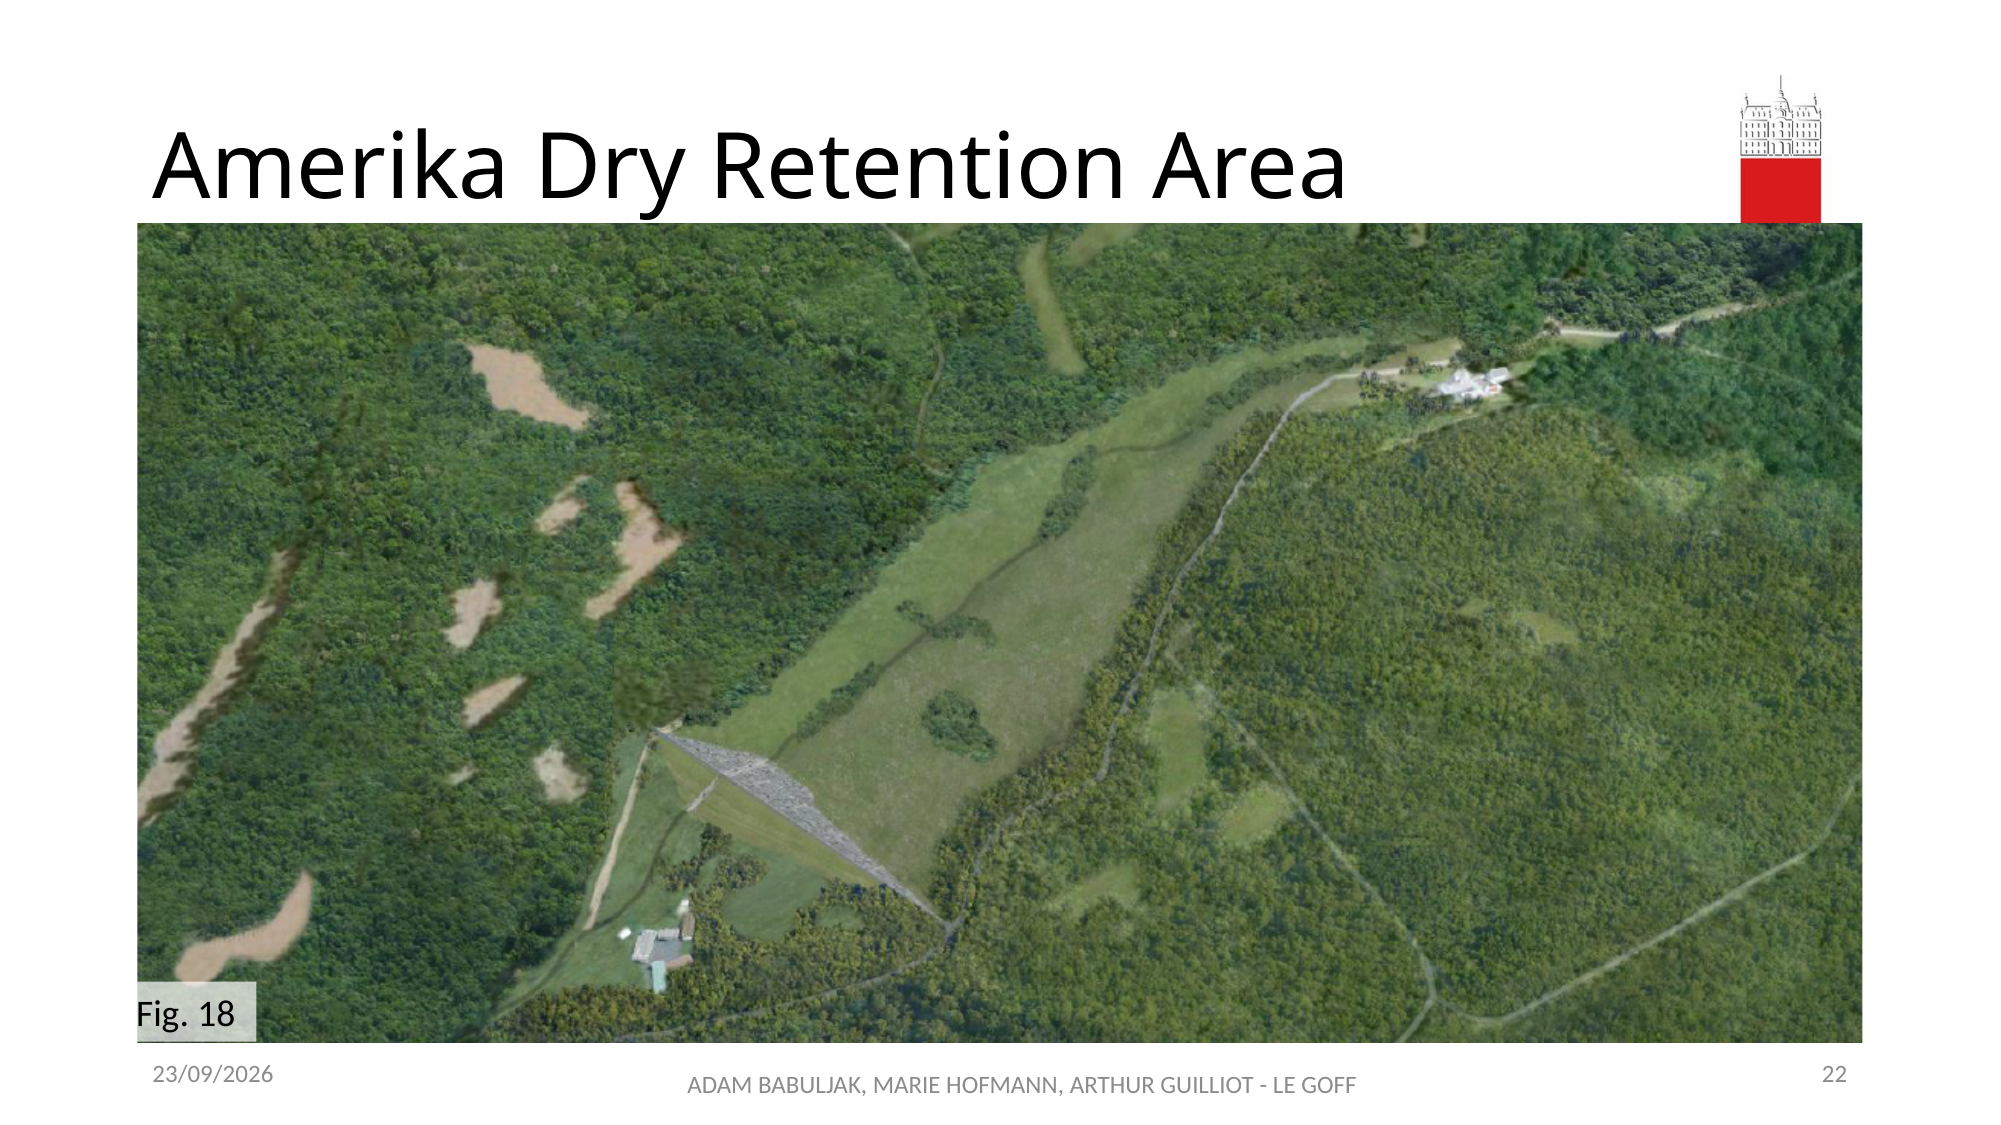

# Amerika Dry Retention Area
Fig. 18
ADAM BABULJAK, MARIE HOFMANN, ARTHUR GUILLIOT - LE GOFF